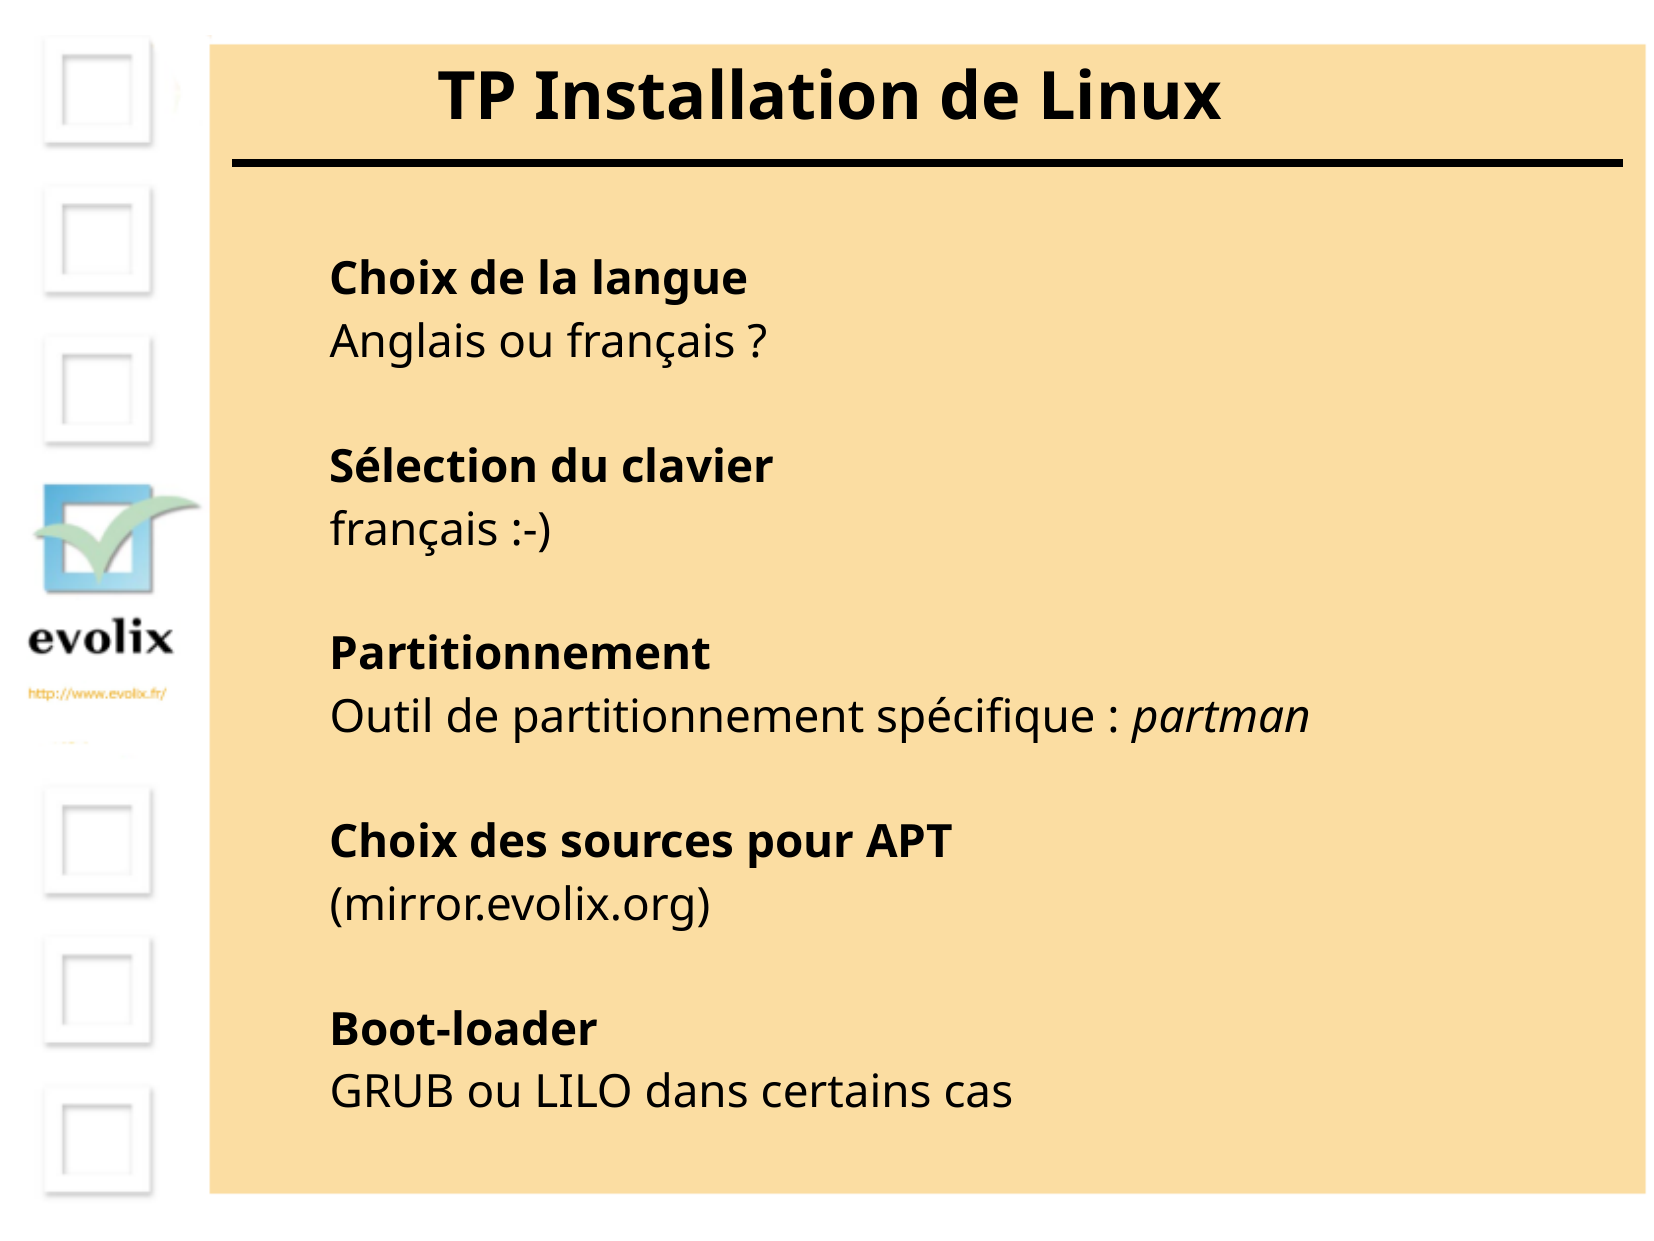

# TP Installation de Linux
Choix de la langue
Anglais ou français ?
Sélection du clavier
français :-)
Partitionnement
Outil de partitionnement spécifique : partman
Choix des sources pour APT
(mirror.evolix.org)
Boot-loader
GRUB ou LILO dans certains cas